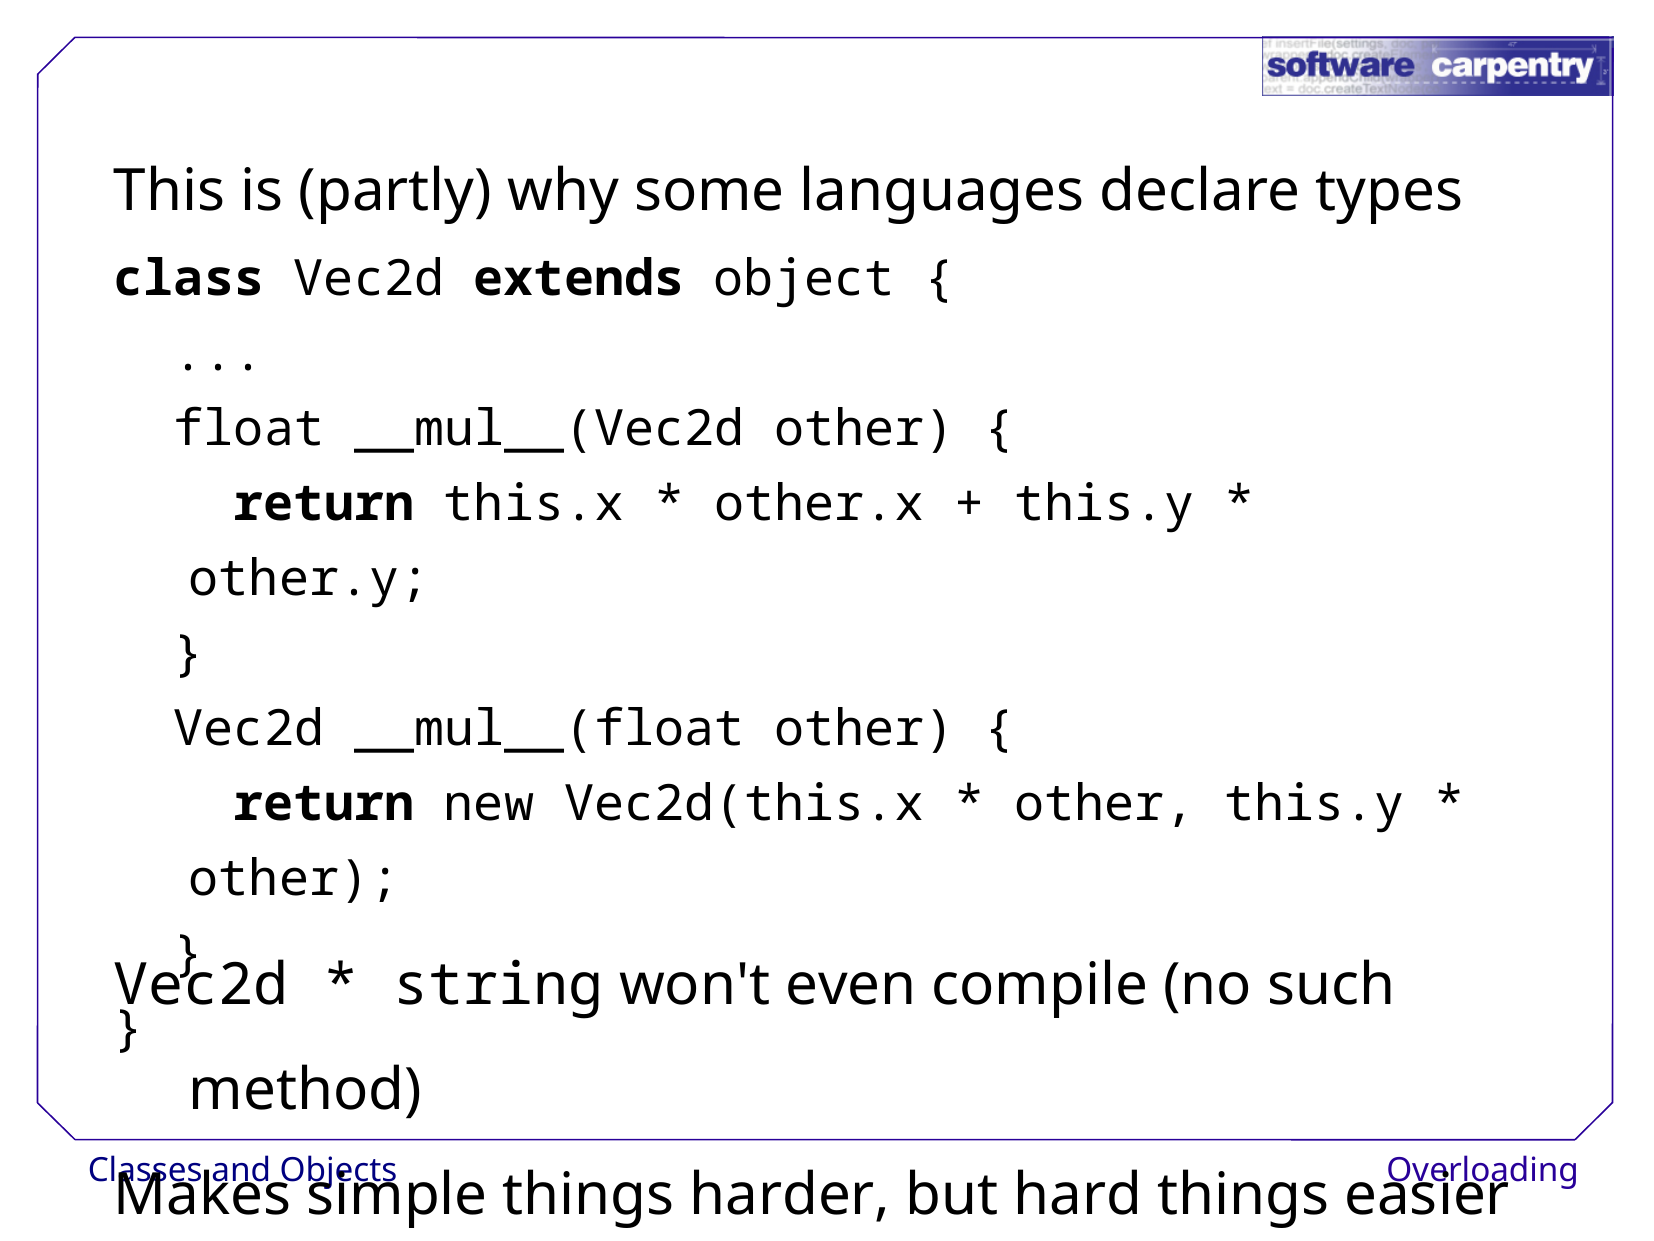

This is (partly) why some languages declare types
class Vec2d extends object {
 ...
 float __mul__(Vec2d other) {
 return this.x * other.x + this.y * other.y;
 }
 Vec2d __mul__(float other) {
 return new Vec2d(this.x * other, this.y * other);
 }
}
Vec2d * string won't even compile (no such method)
Makes simple things harder, but hard things easier